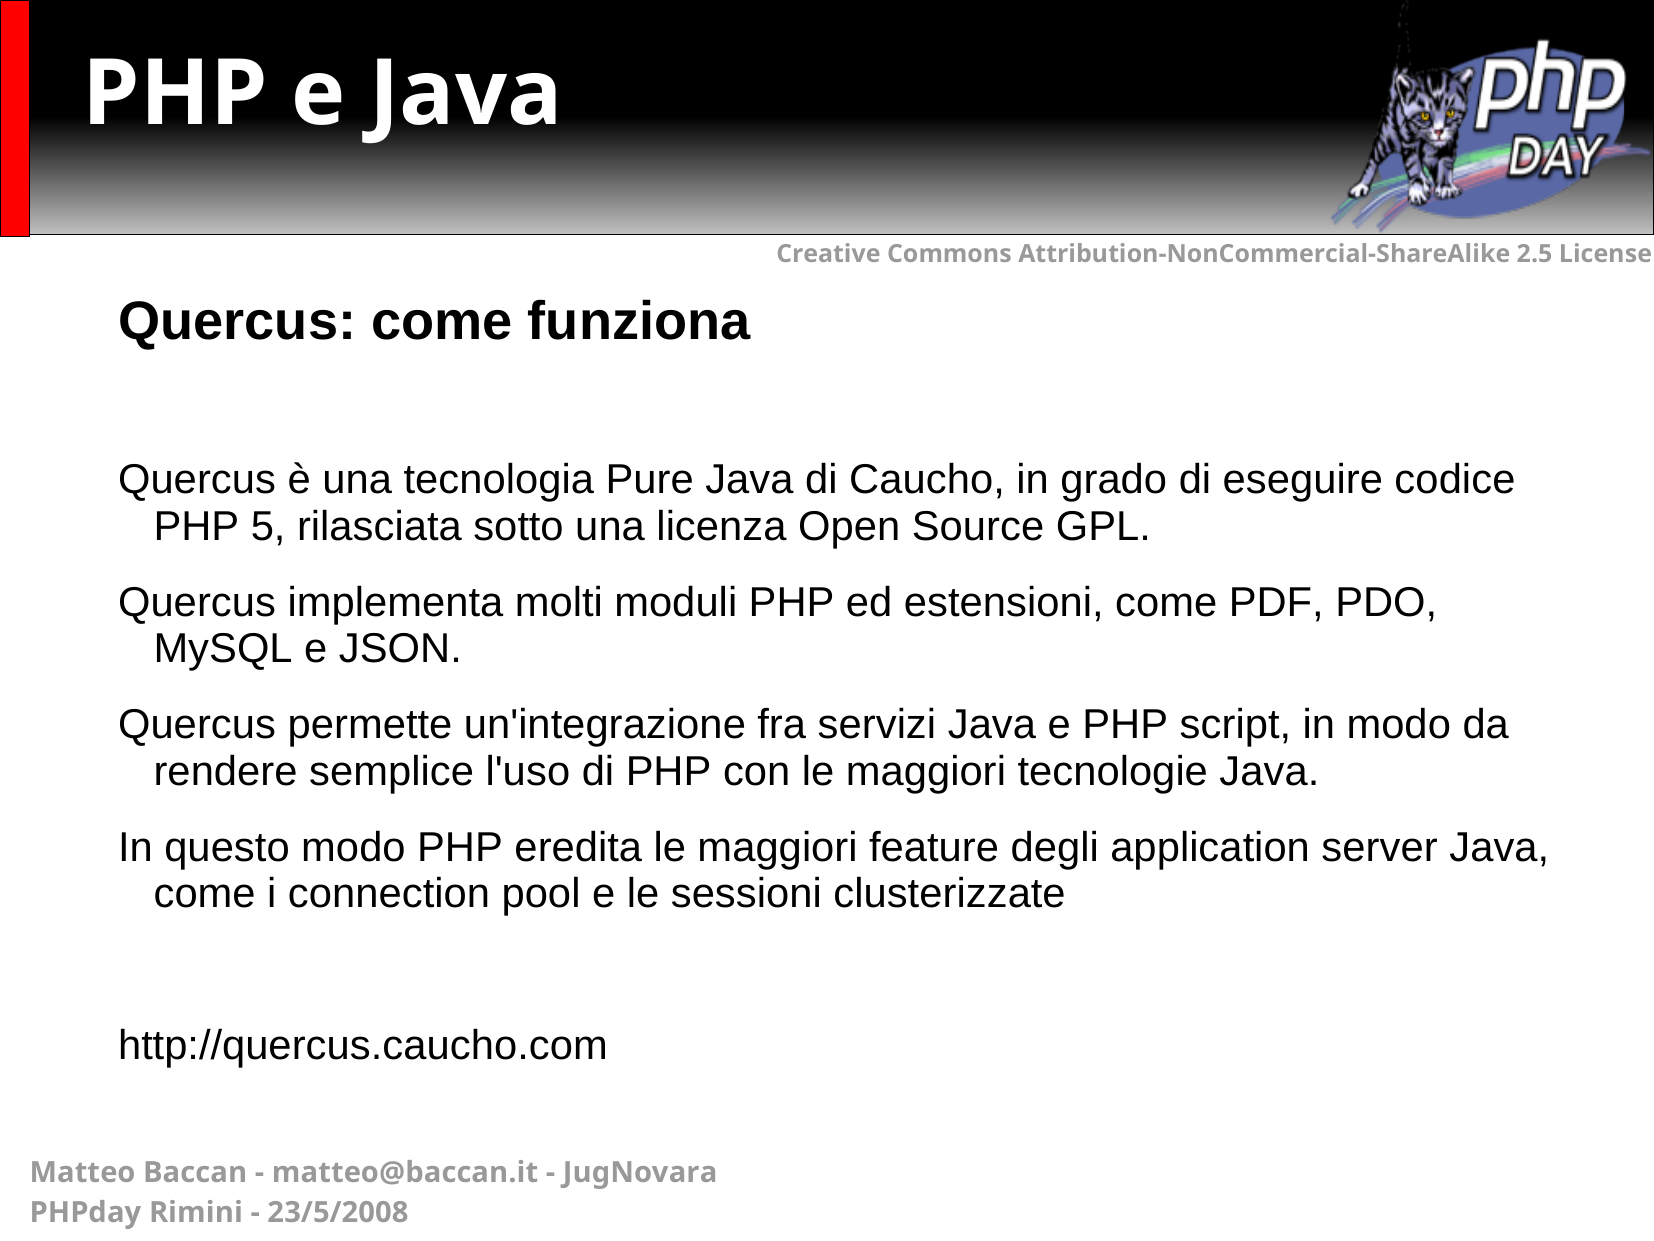

# PHP e Java
Quercus: come funziona
Quercus è una tecnologia Pure Java di Caucho, in grado di eseguire codice PHP 5, rilasciata sotto una licenza Open Source GPL.
Quercus implementa molti moduli PHP ed estensioni, come PDF, PDO, MySQL e JSON.
Quercus permette un'integrazione fra servizi Java e PHP script, in modo da rendere semplice l'uso di PHP con le maggiori tecnologie Java.
In questo modo PHP eredita le maggiori feature degli application server Java, come i connection pool e le sessioni clusterizzate
http://quercus.caucho.com